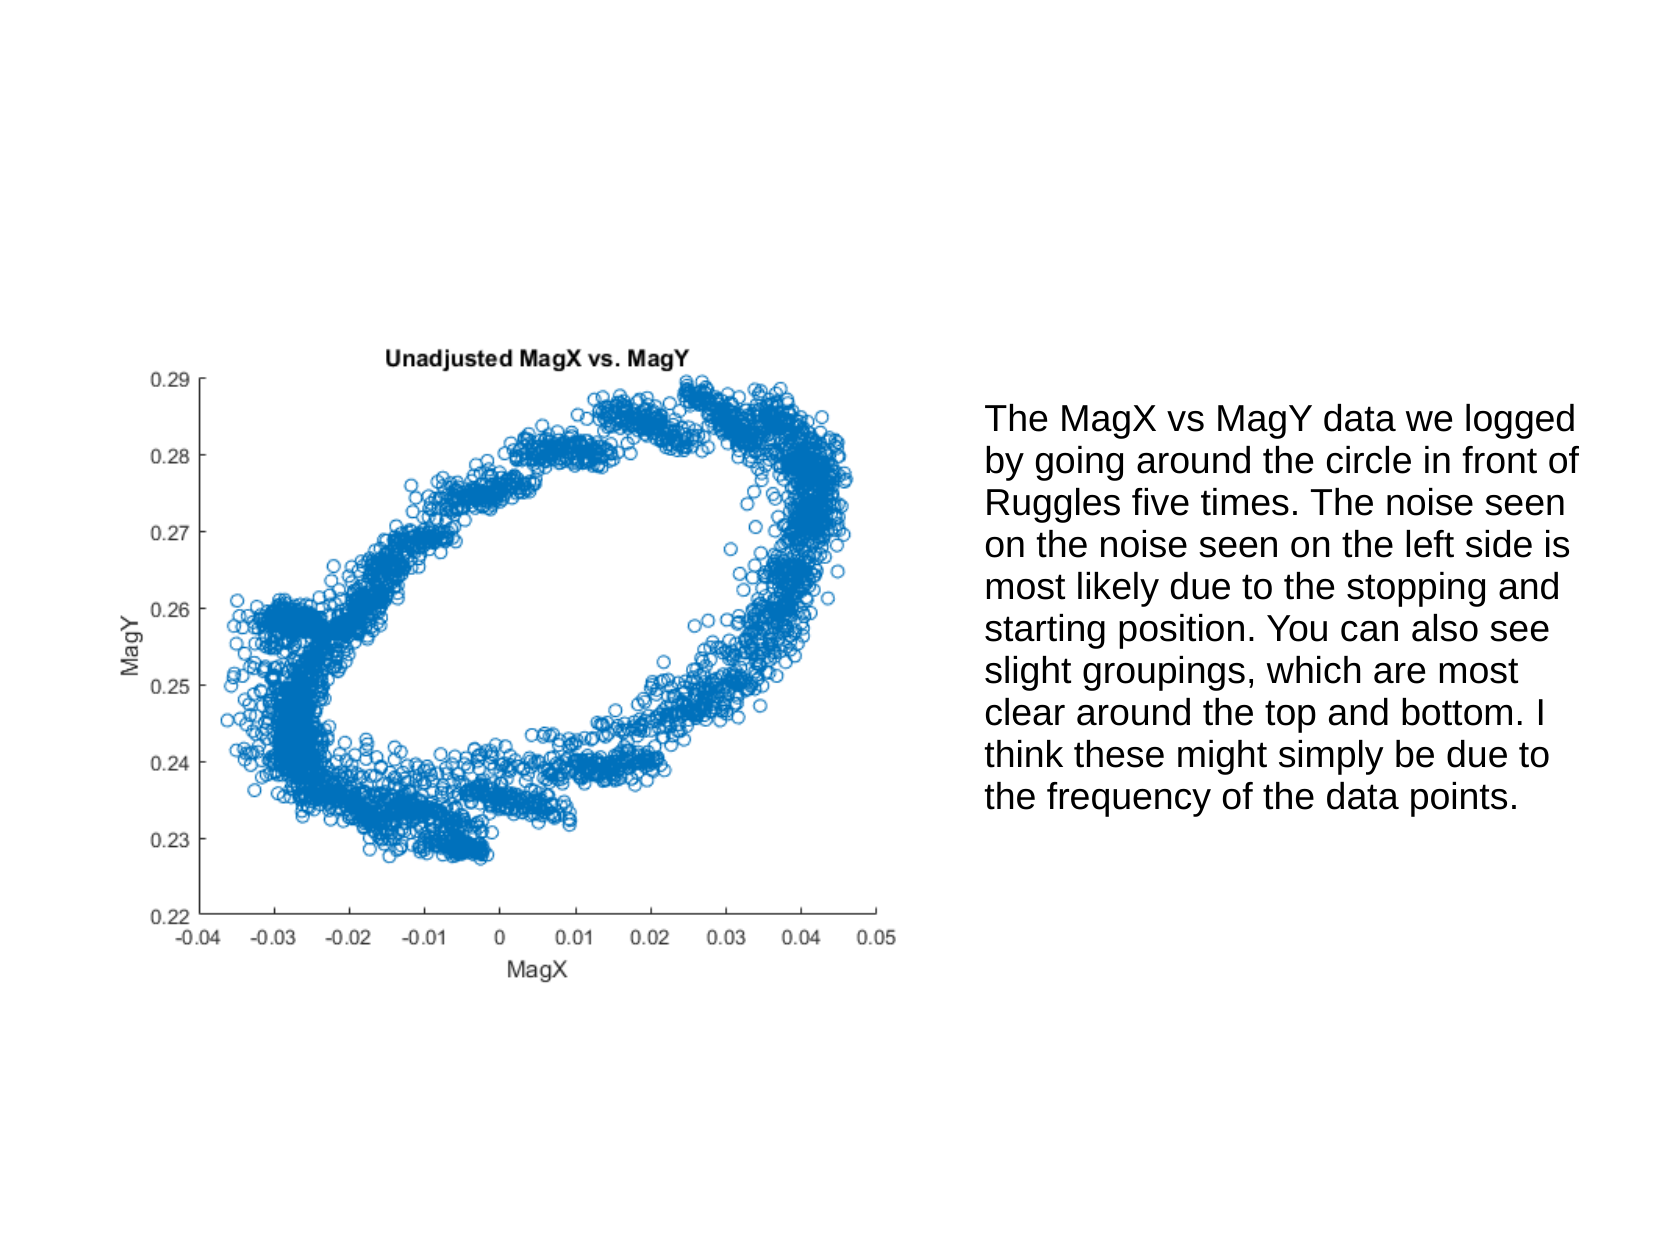

The MagX vs MagY data we logged by going around the circle in front of Ruggles five times. The noise seen on the noise seen on the left side is most likely due to the stopping and starting position. You can also see slight groupings, which are most clear around the top and bottom. I think these might simply be due to the frequency of the data points.